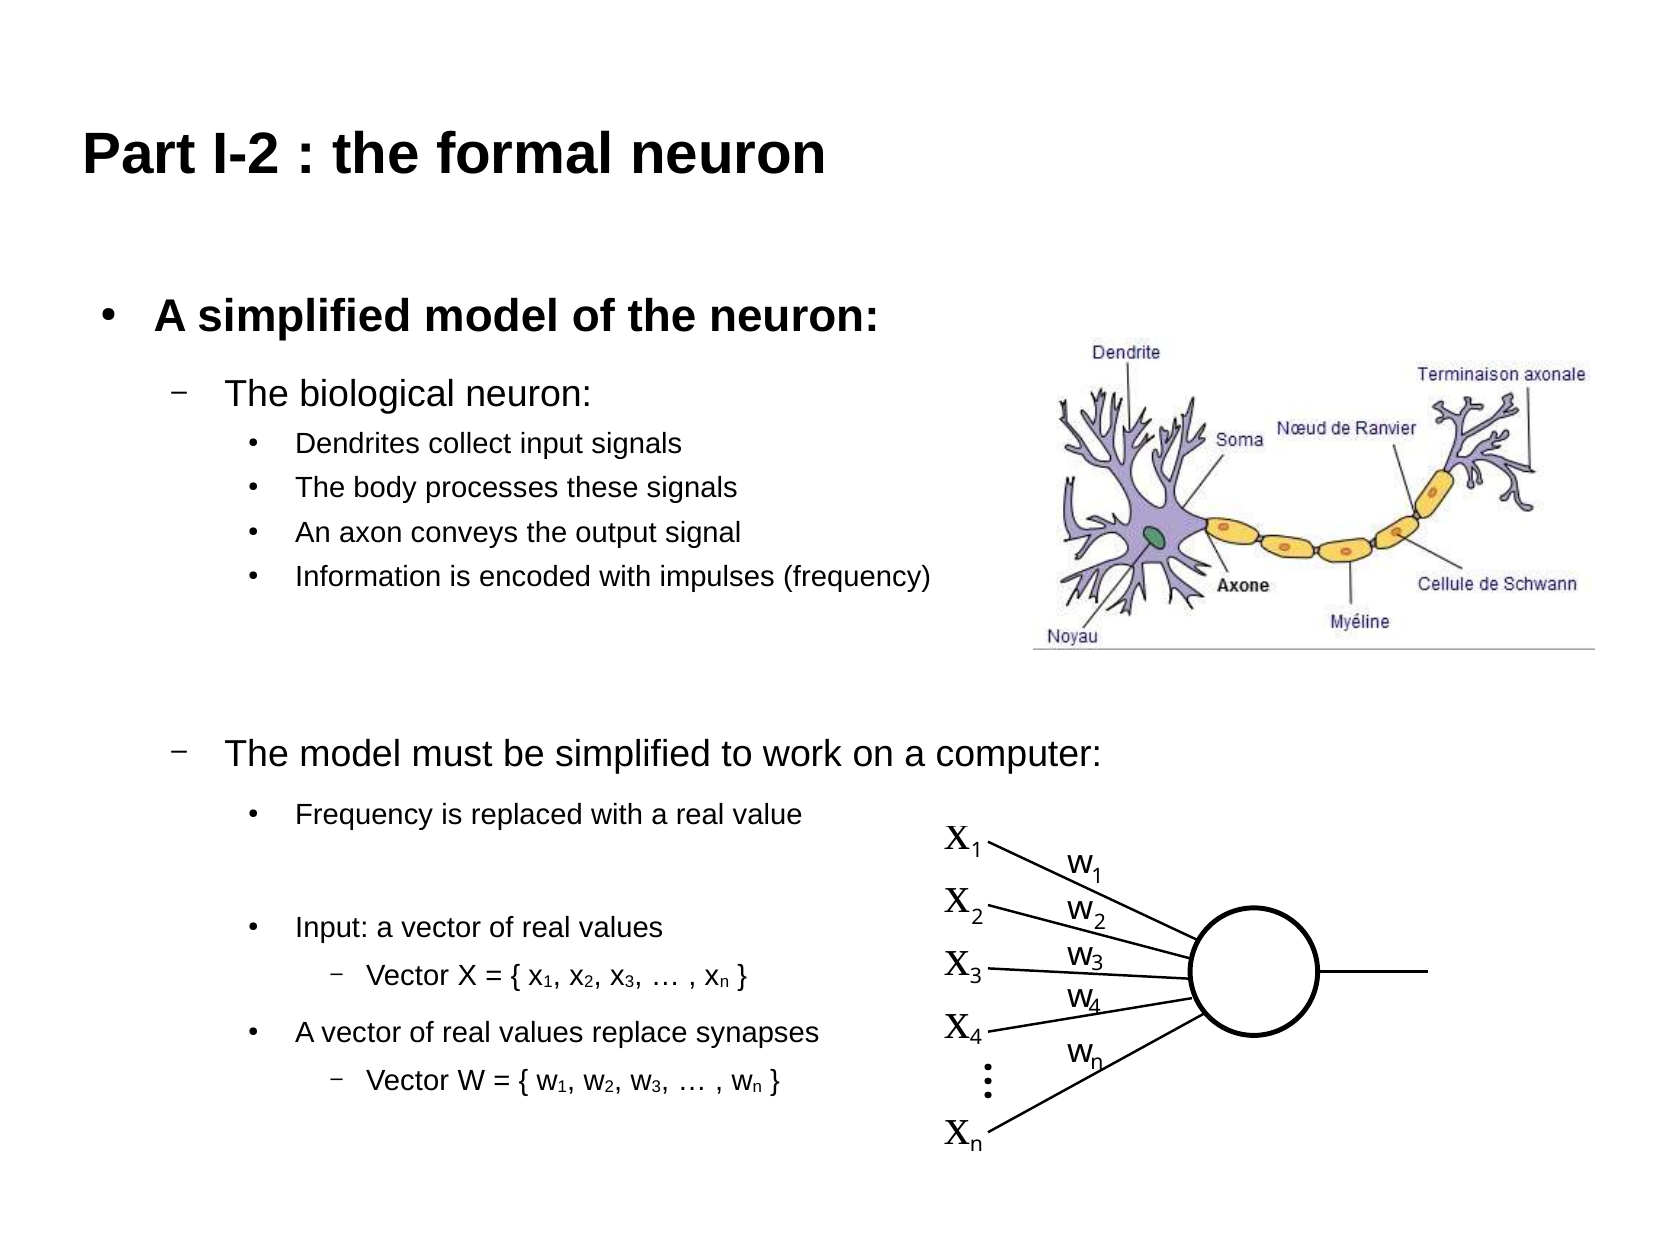

# Part I-2 : the formal neuron
A simplified model of the neuron:
The biological neuron:
Dendrites collect input signals
The body processes these signals
An axon conveys the output signal
Information is encoded with impulses (frequency)
The model must be simplified to work on a computer:
Frequency is replaced with a real value
Input: a vector of real values
Vector X = { x1, x2, x3, … , xn }
A vector of real values replace synapses
Vector W = { w1, w2, w3, … , wn }